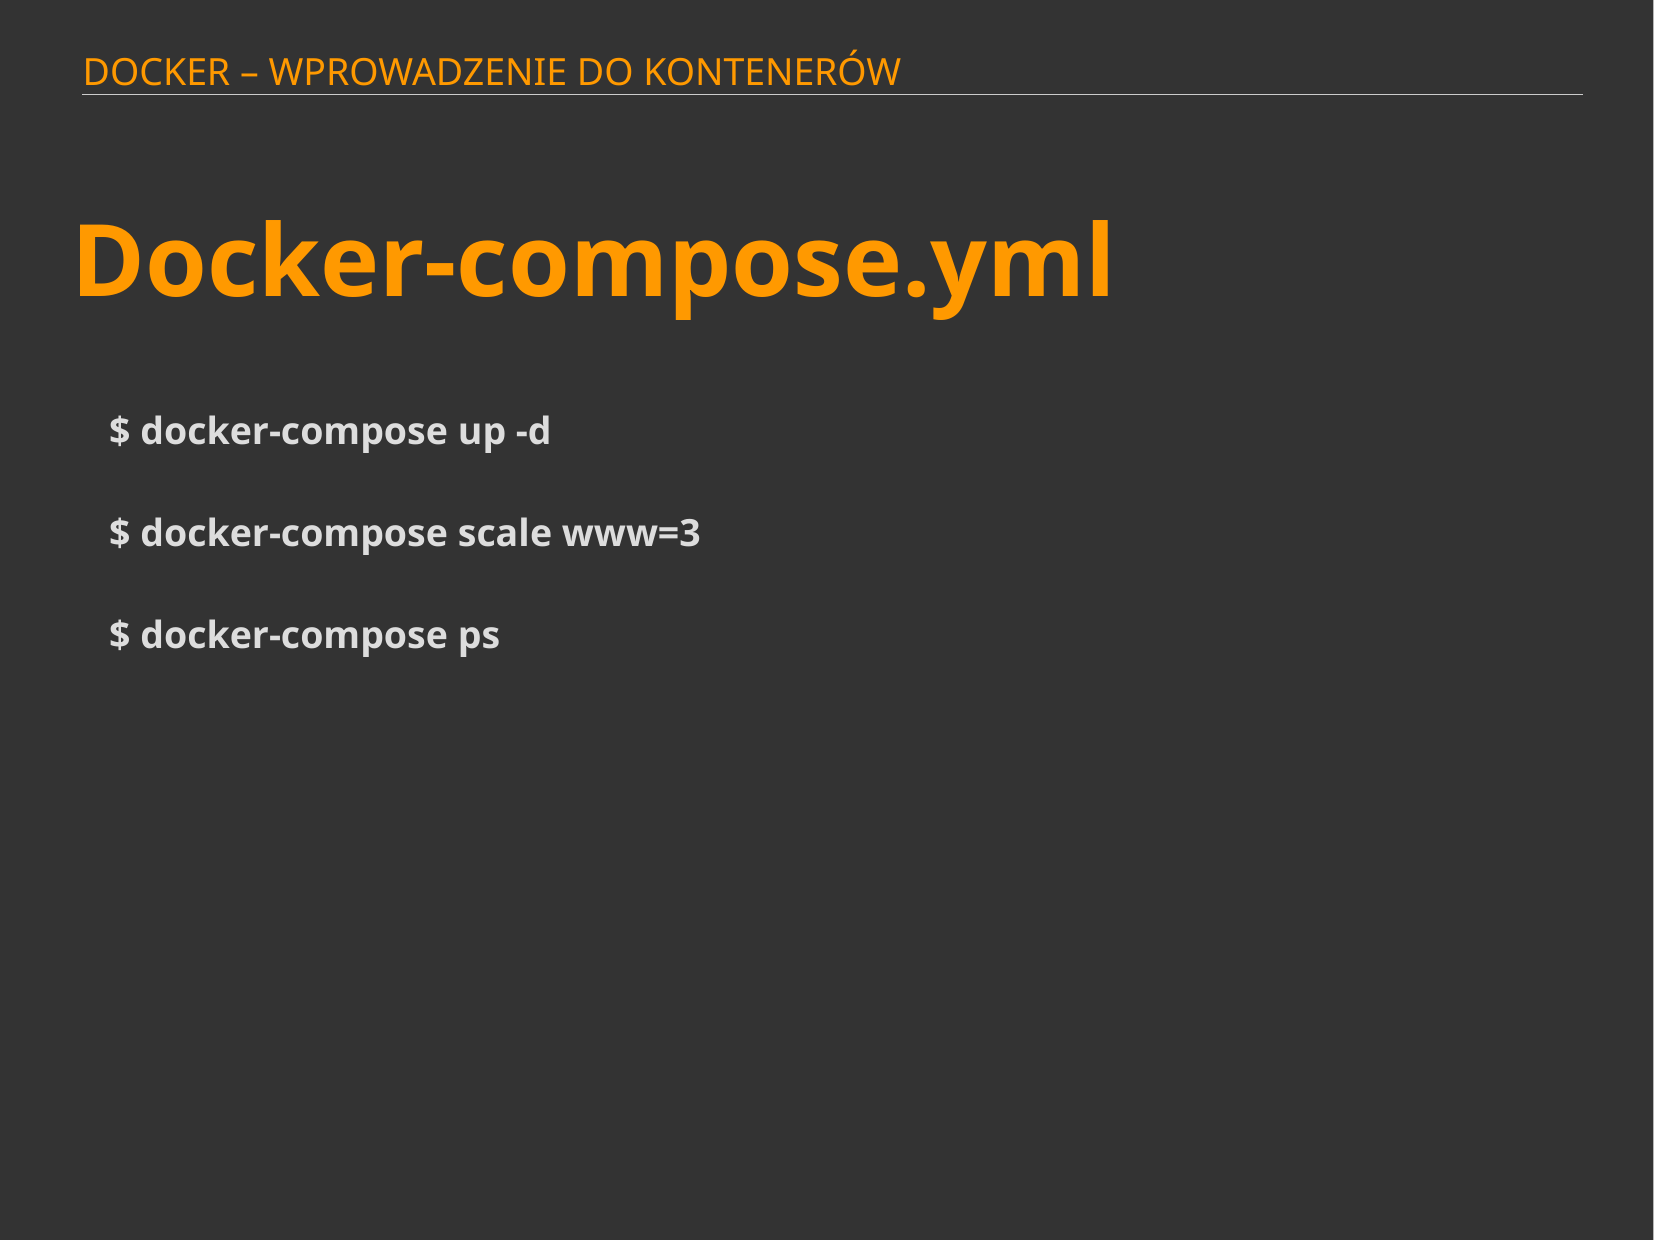

# DOCKER – WPROWADZENIE DO KONTENERÓW
Docker-compose.yml
$ docker-compose up -d
$ docker-compose scale www=3
$ docker-compose ps